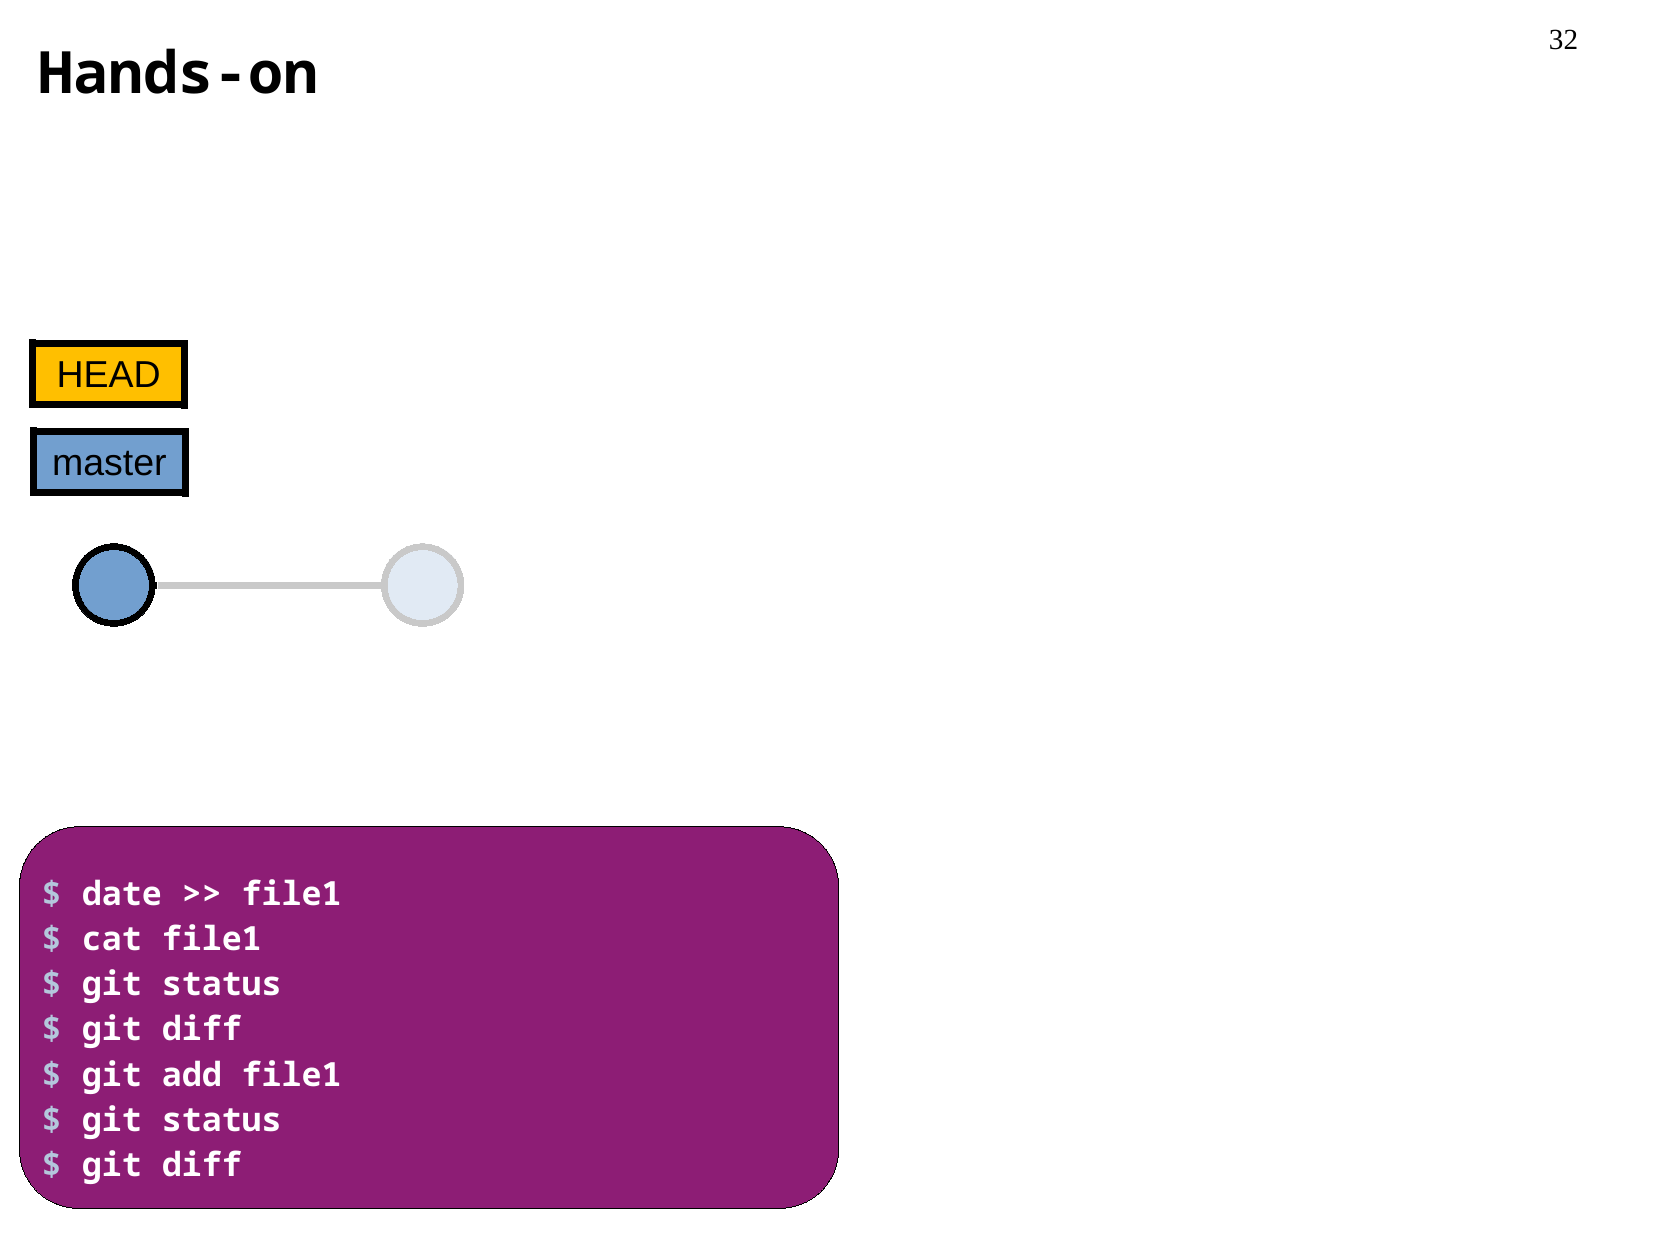

32
Hands-on
HEAD
master
$ date >> file1
$ cat file1
$ git status
$ git diff
$ git add file1
$ git status
$ git diff